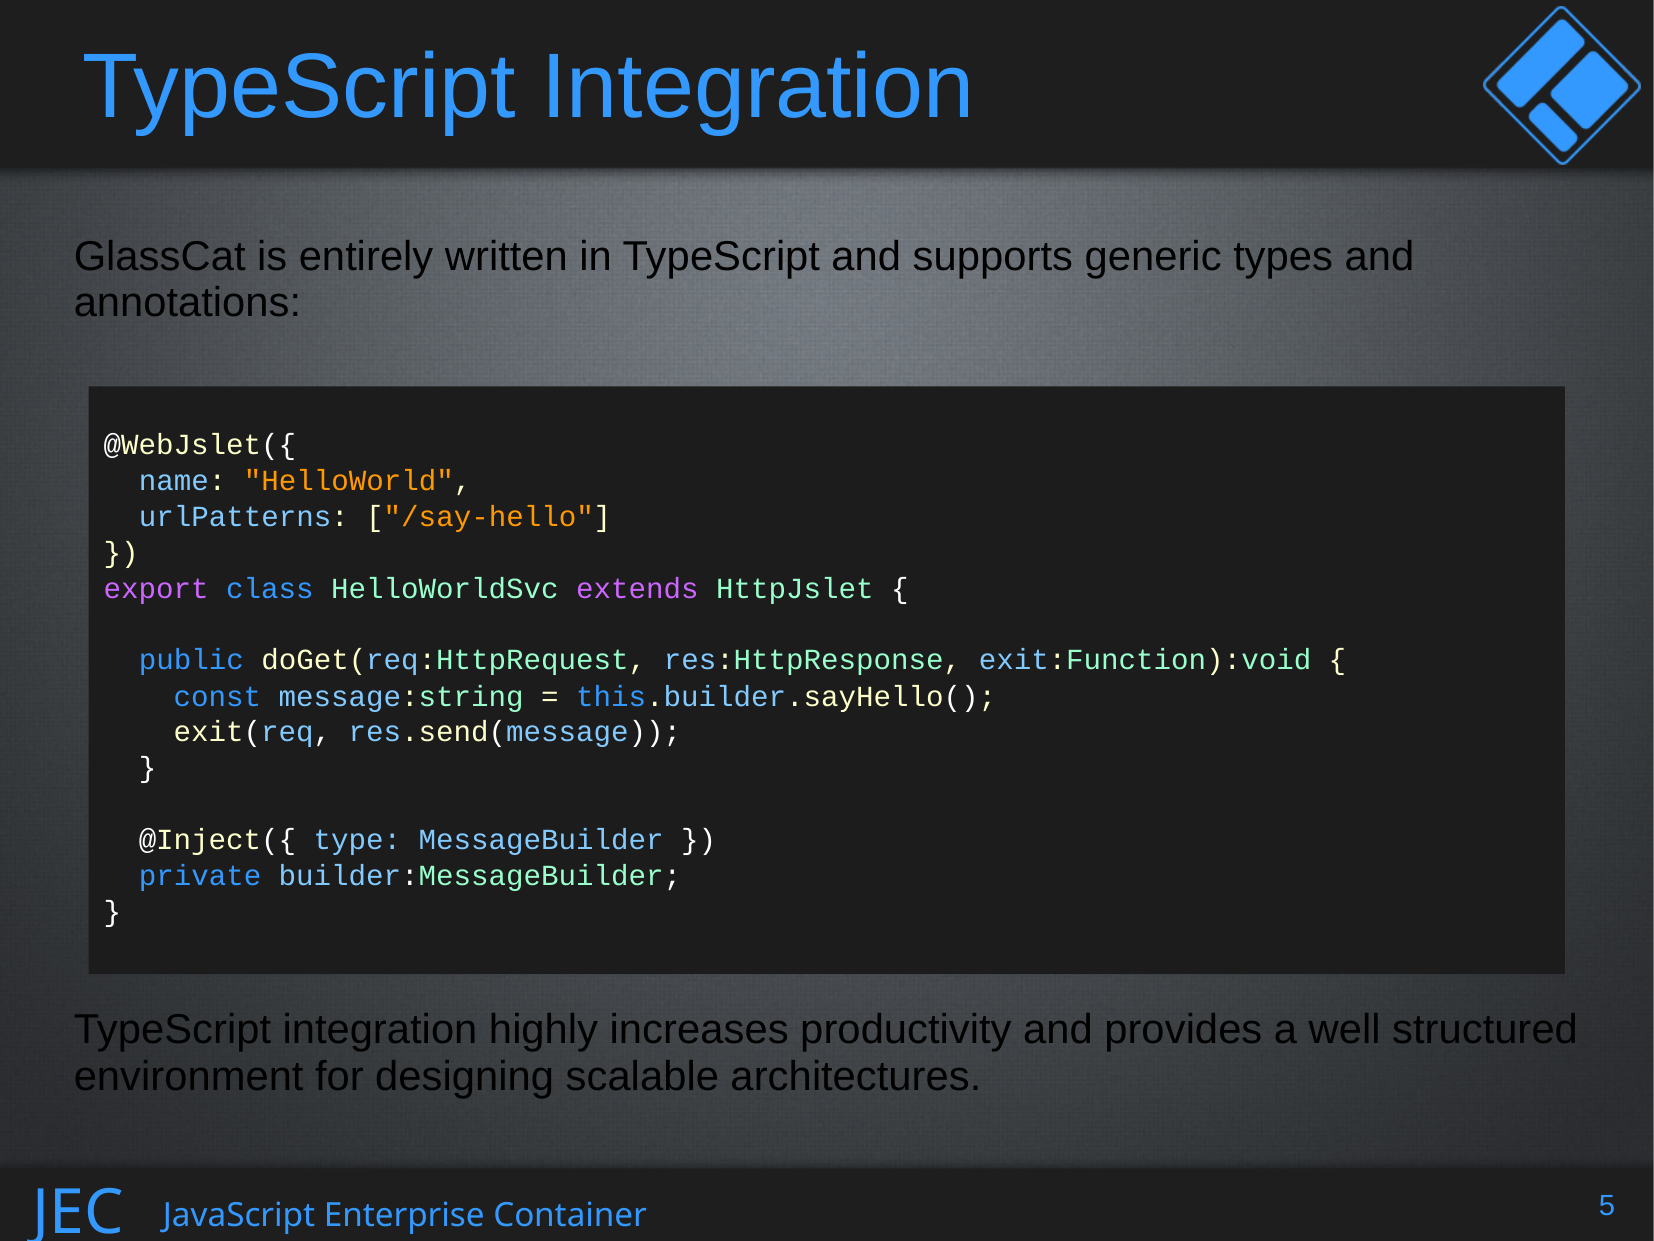

# TypeScript Integration
GlassCat is entirely written in TypeScript and supports generic types and annotations:
@WebJslet({
 name: "HelloWorld",
 urlPatterns: ["/say-hello"]
})
export class HelloWorldSvc extends HttpJslet {
 public doGet(req:HttpRequest, res:HttpResponse, exit:Function):void {
 const message:string = this.builder.sayHello();
 exit(req, res.send(message));
 }
 @Inject({ type: MessageBuilder })
 private builder:MessageBuilder;
}
TypeScript integration highly increases productivity and provides a well structured environment for designing scalable architectures.
JEC
5
JavaScript Enterprise Container